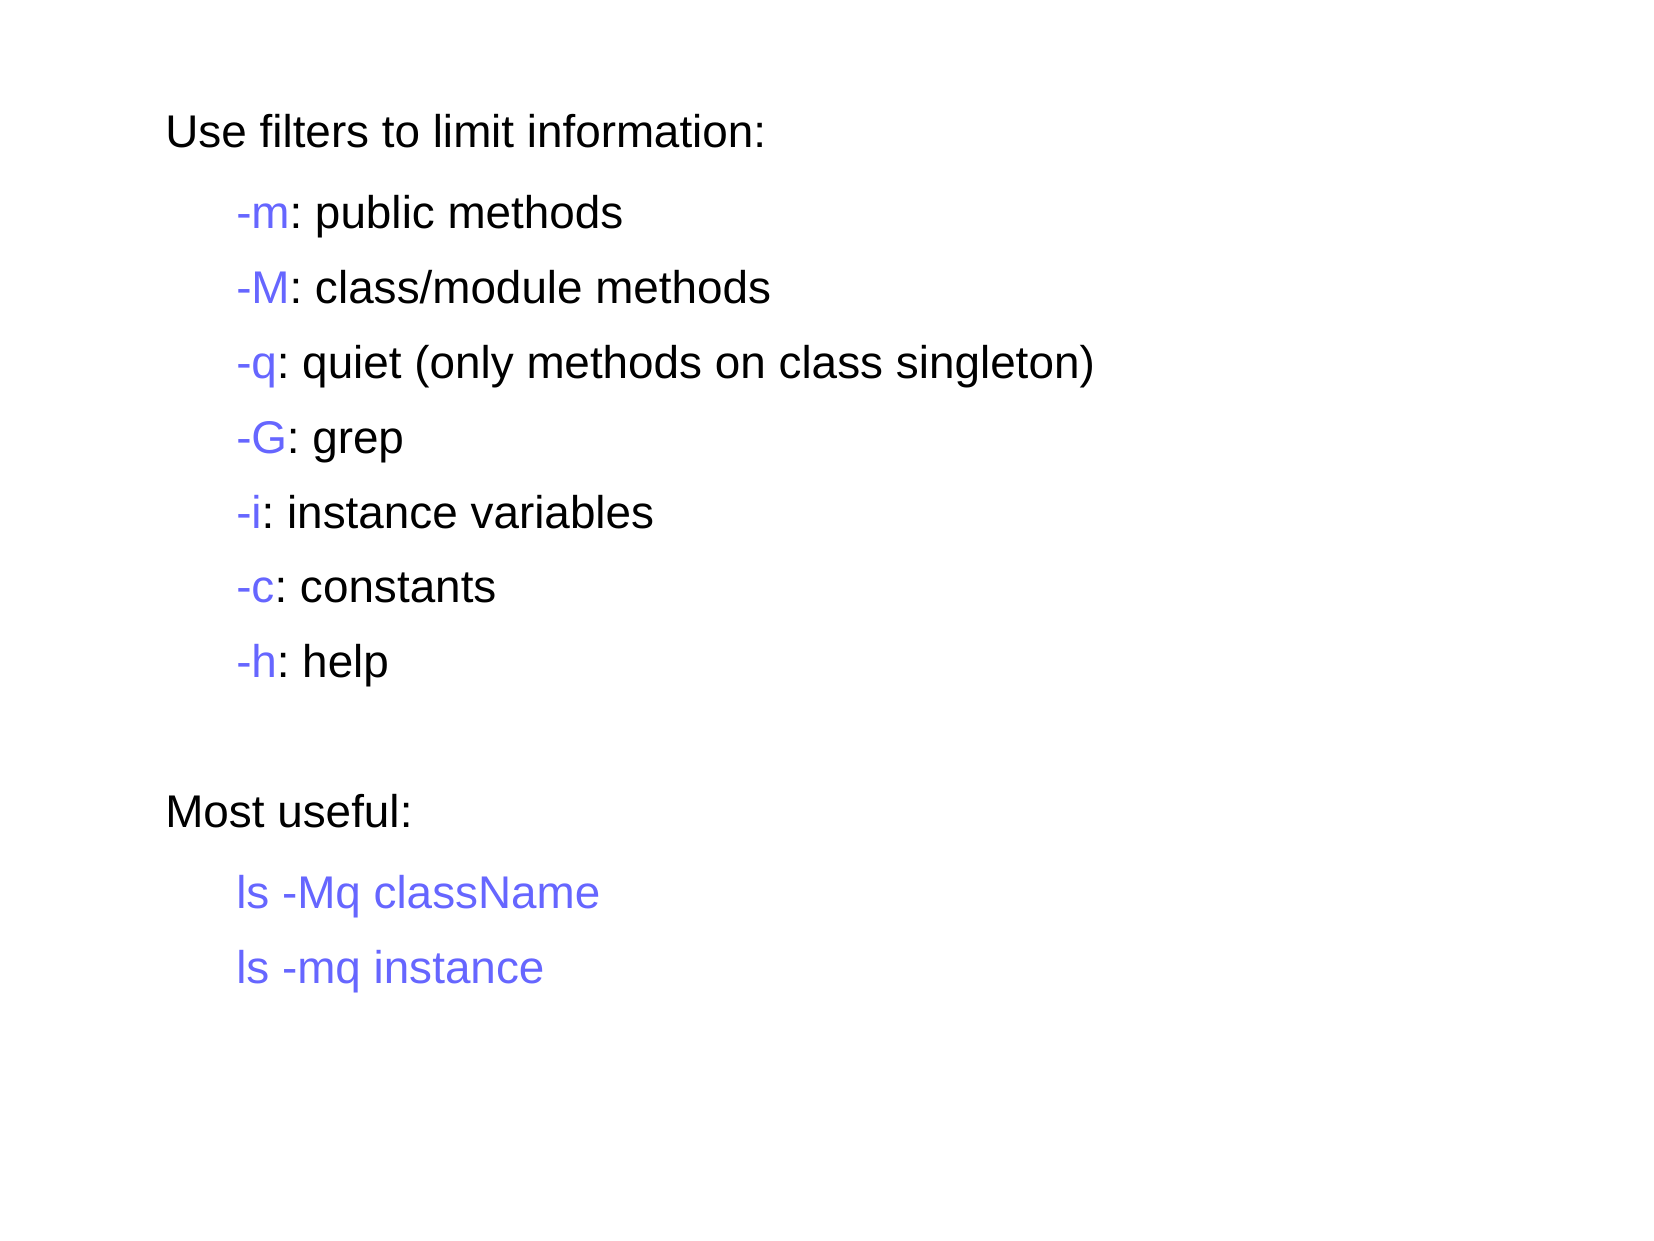

# Use filters to limit information:
-m: public methods
-M: class/module methods
-q: quiet (only methods on class singleton)
-G: grep
-i: instance variables
-c: constants
-h: help
Most useful:
ls -Mq className
ls -mq instance